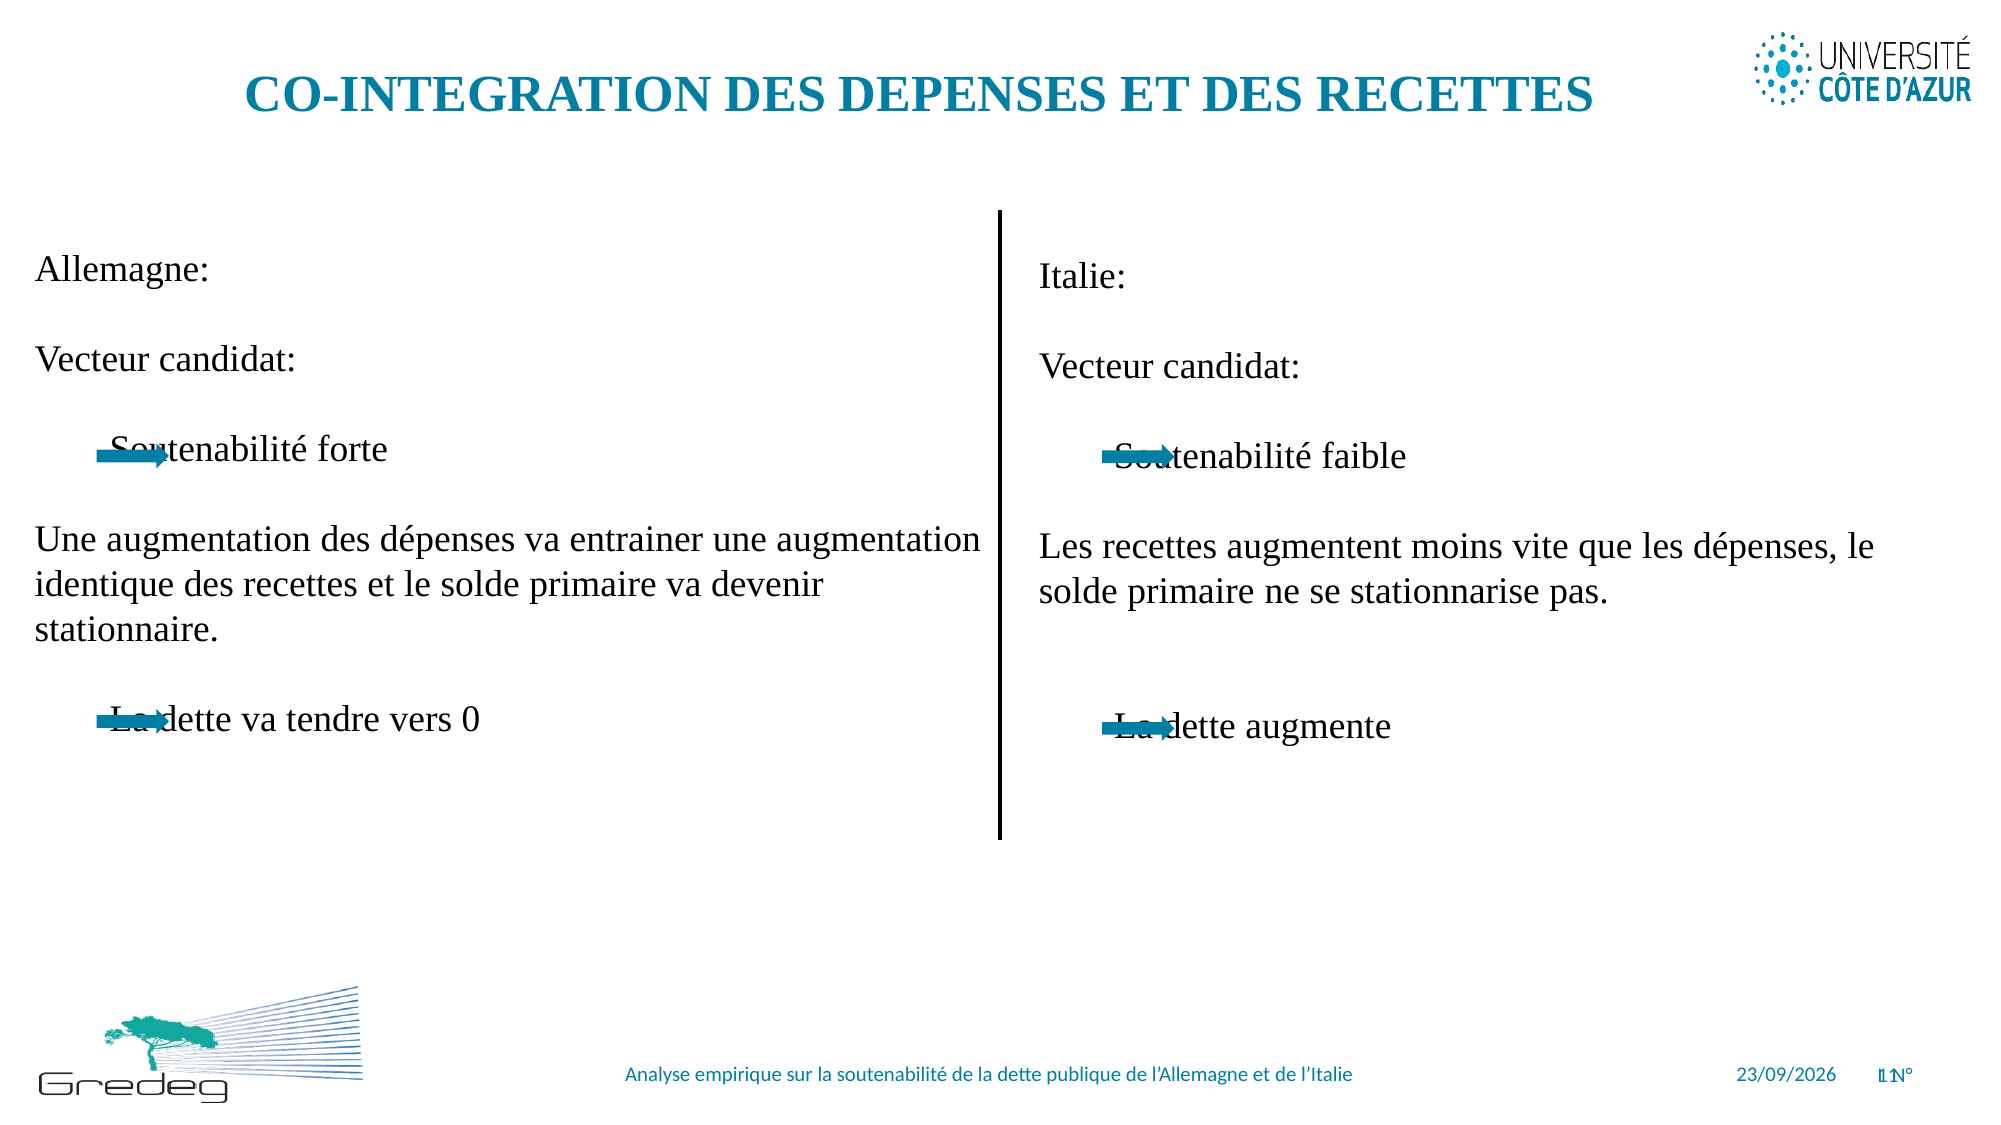

# CO-INTEGRATION DES DEPENSES ET DES RECETTES
Allemagne:
Vecteur candidat:
	Soutenabilité forte
Une augmentation des dépenses va entrainer une augmentation
identique des recettes et le solde primaire va devenir stationnaire.
	La dette va tendre vers 0
Italie:
Vecteur candidat:
	Soutenabilité faible
Les recettes augmentent moins vite que les dépenses, le solde primaire ne se stationnarise pas.
	La dette augmente
Analyse empirique sur la soutenabilité de la dette publique de l’Allemagne et de l’Italie
11